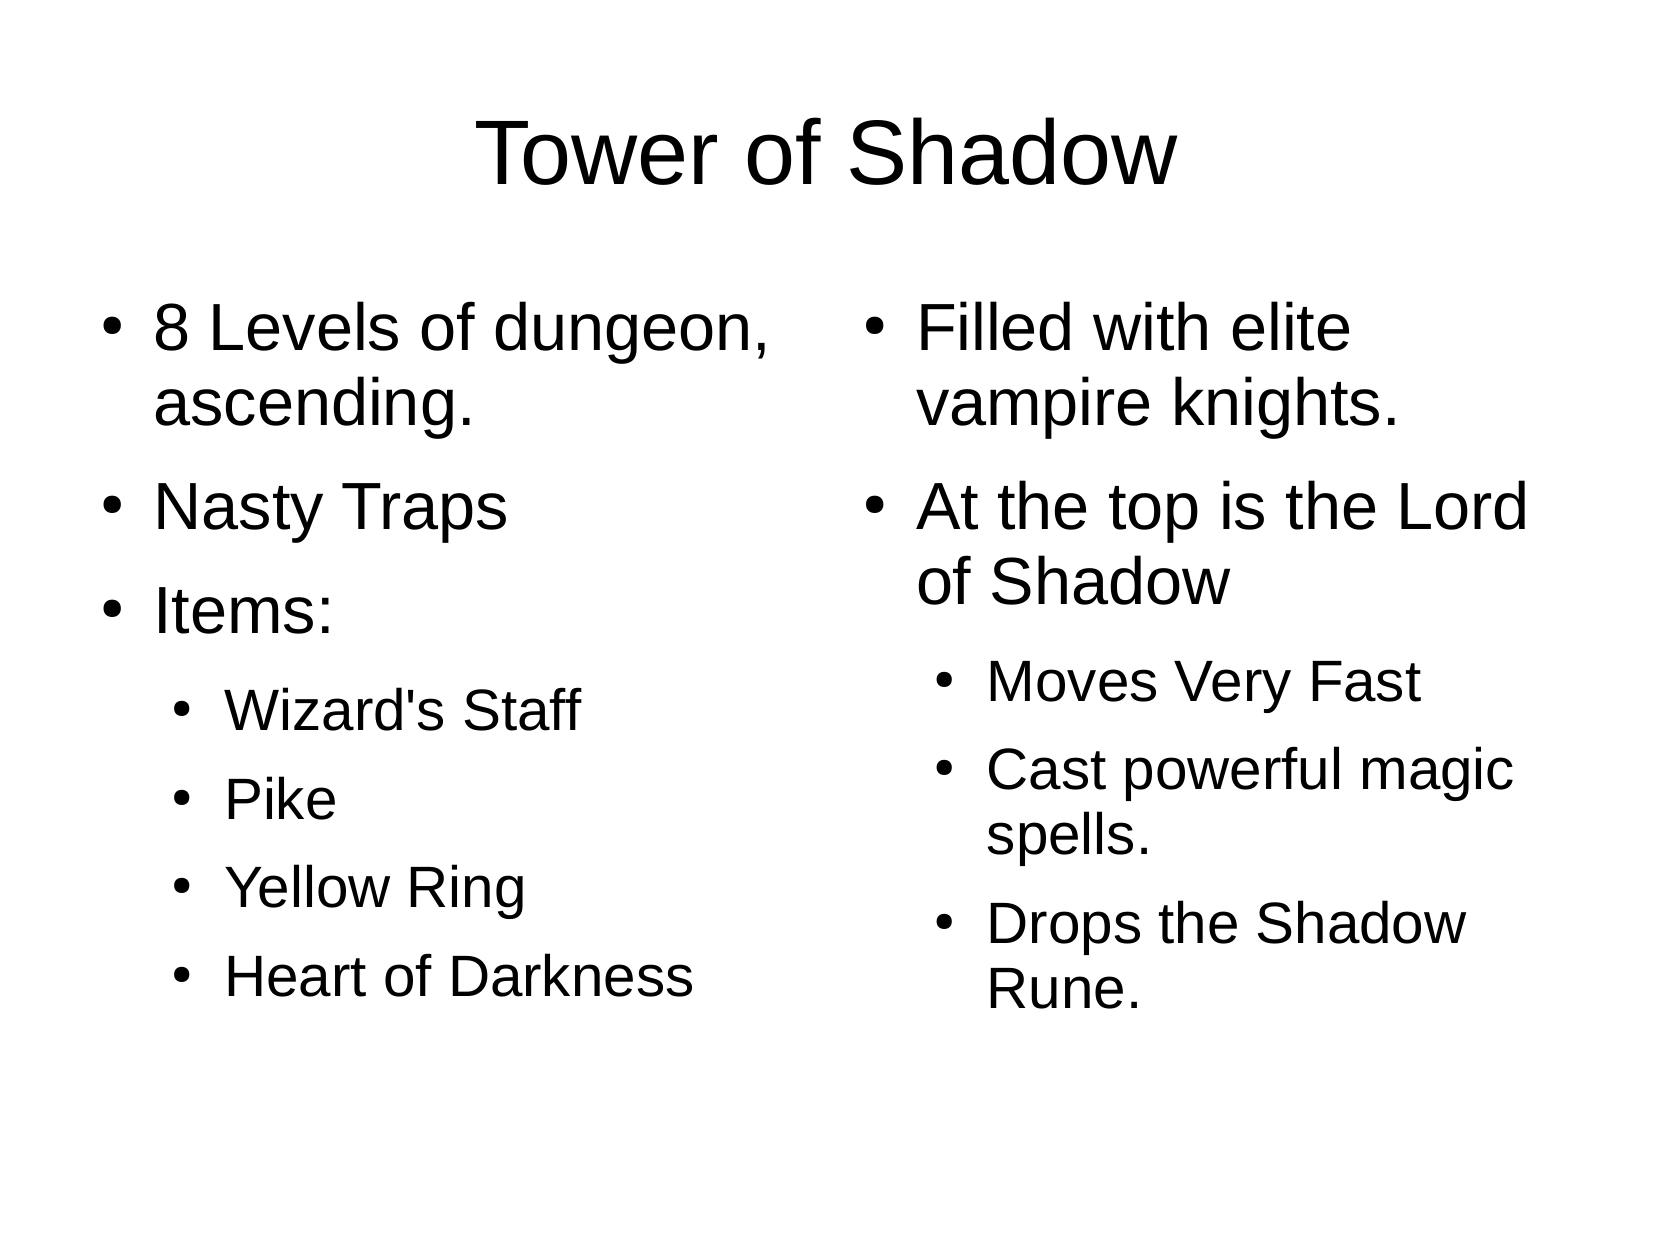

# Tower of Shadow
8 Levels of dungeon, ascending.
Nasty Traps
Items:
Wizard's Staff
Pike
Yellow Ring
Heart of Darkness
Filled with elite vampire knights.
At the top is the Lord of Shadow
Moves Very Fast
Cast powerful magic spells.
Drops the Shadow Rune.